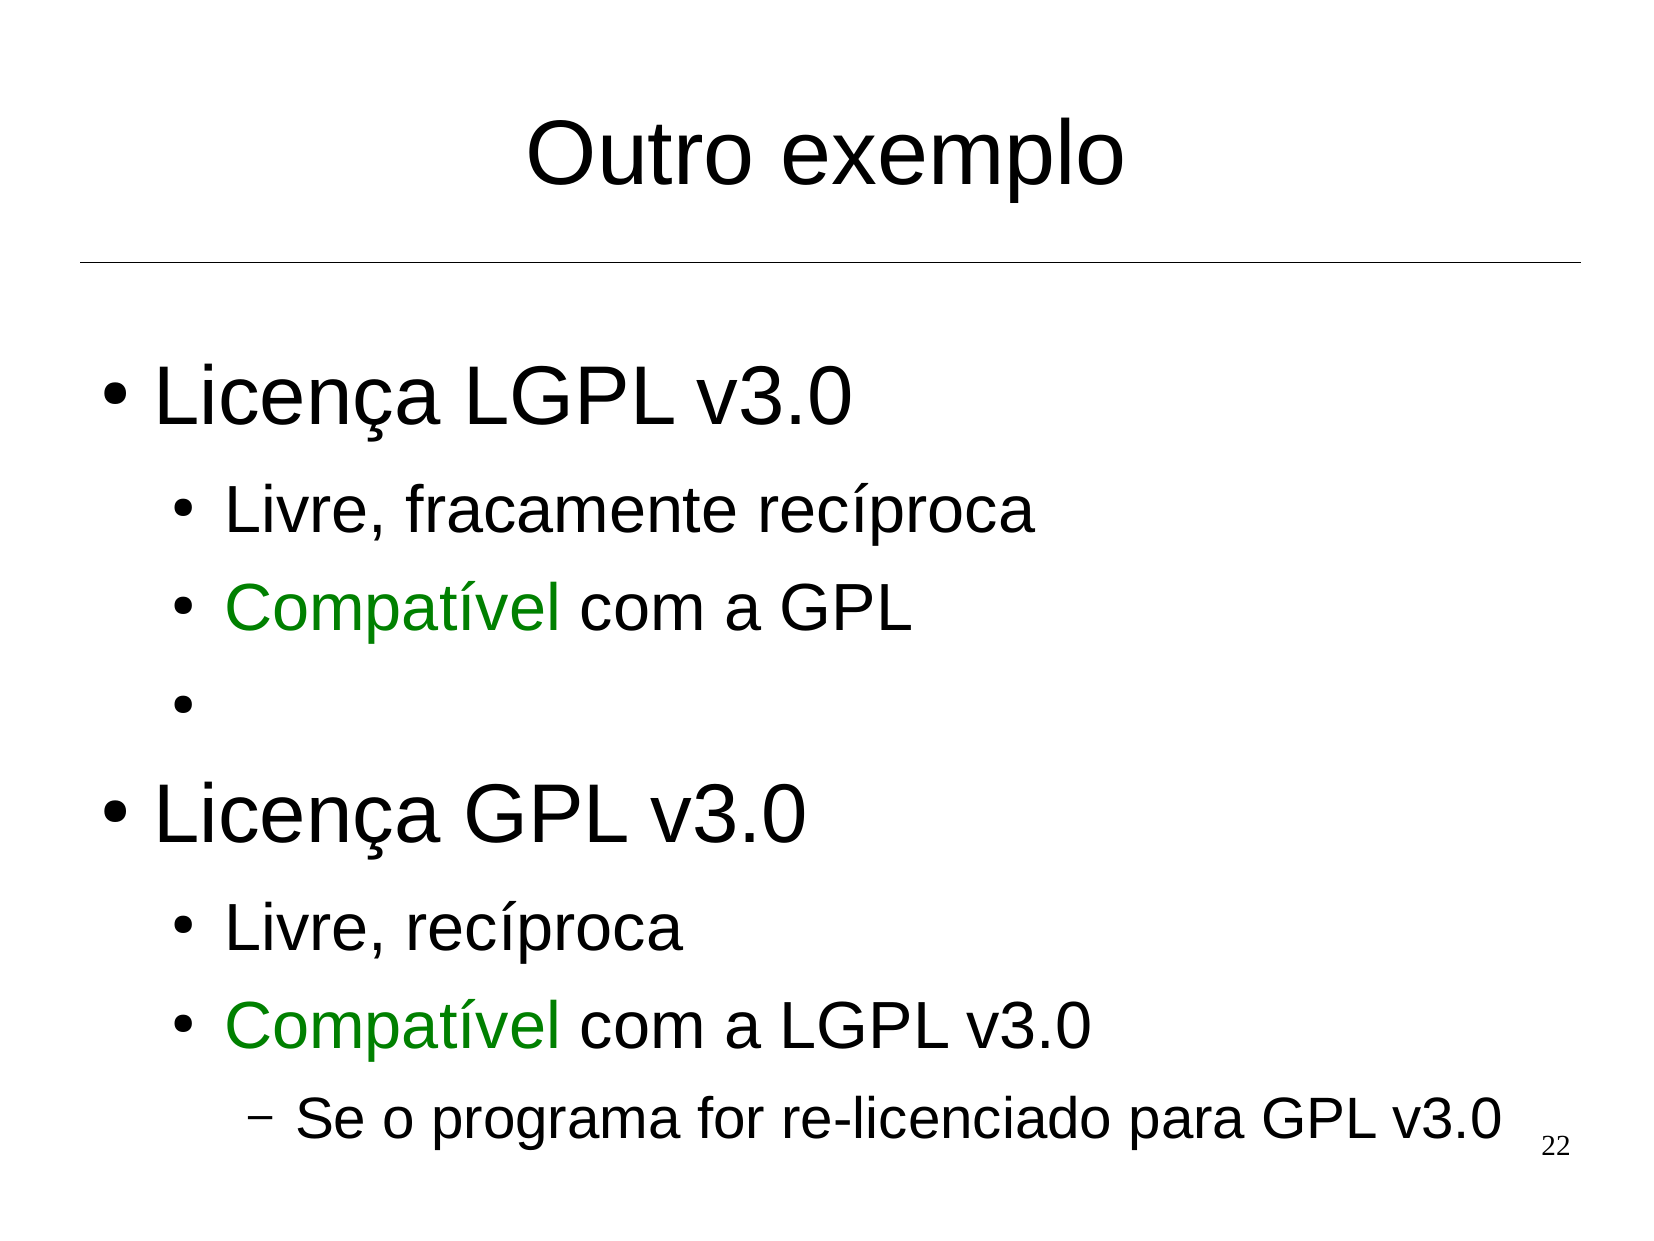

# Outro exemplo
Licença LGPL v3.0
Livre, fracamente recíproca
Compatível com a GPL
Licença GPL v3.0
Livre, recíproca
Compatível com a LGPL v3.0
Se o programa for re-licenciado para GPL v3.0
22